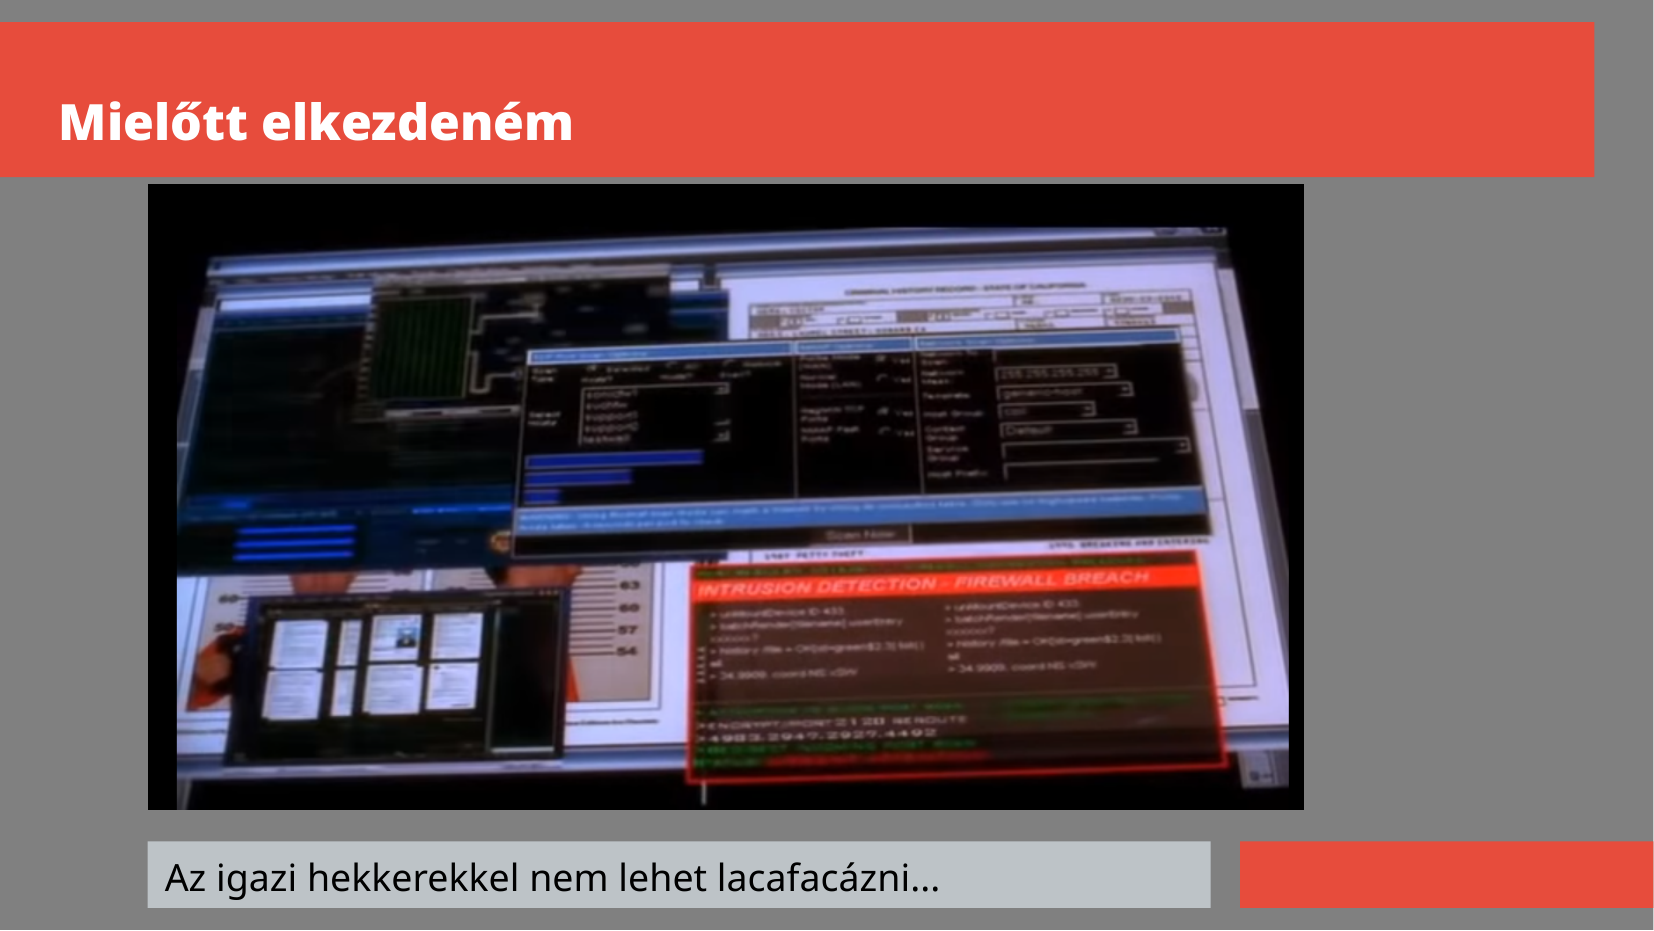

# Mielőtt elkezdeném
Az igazi hekkerekkel nem lehet lacafacázni...